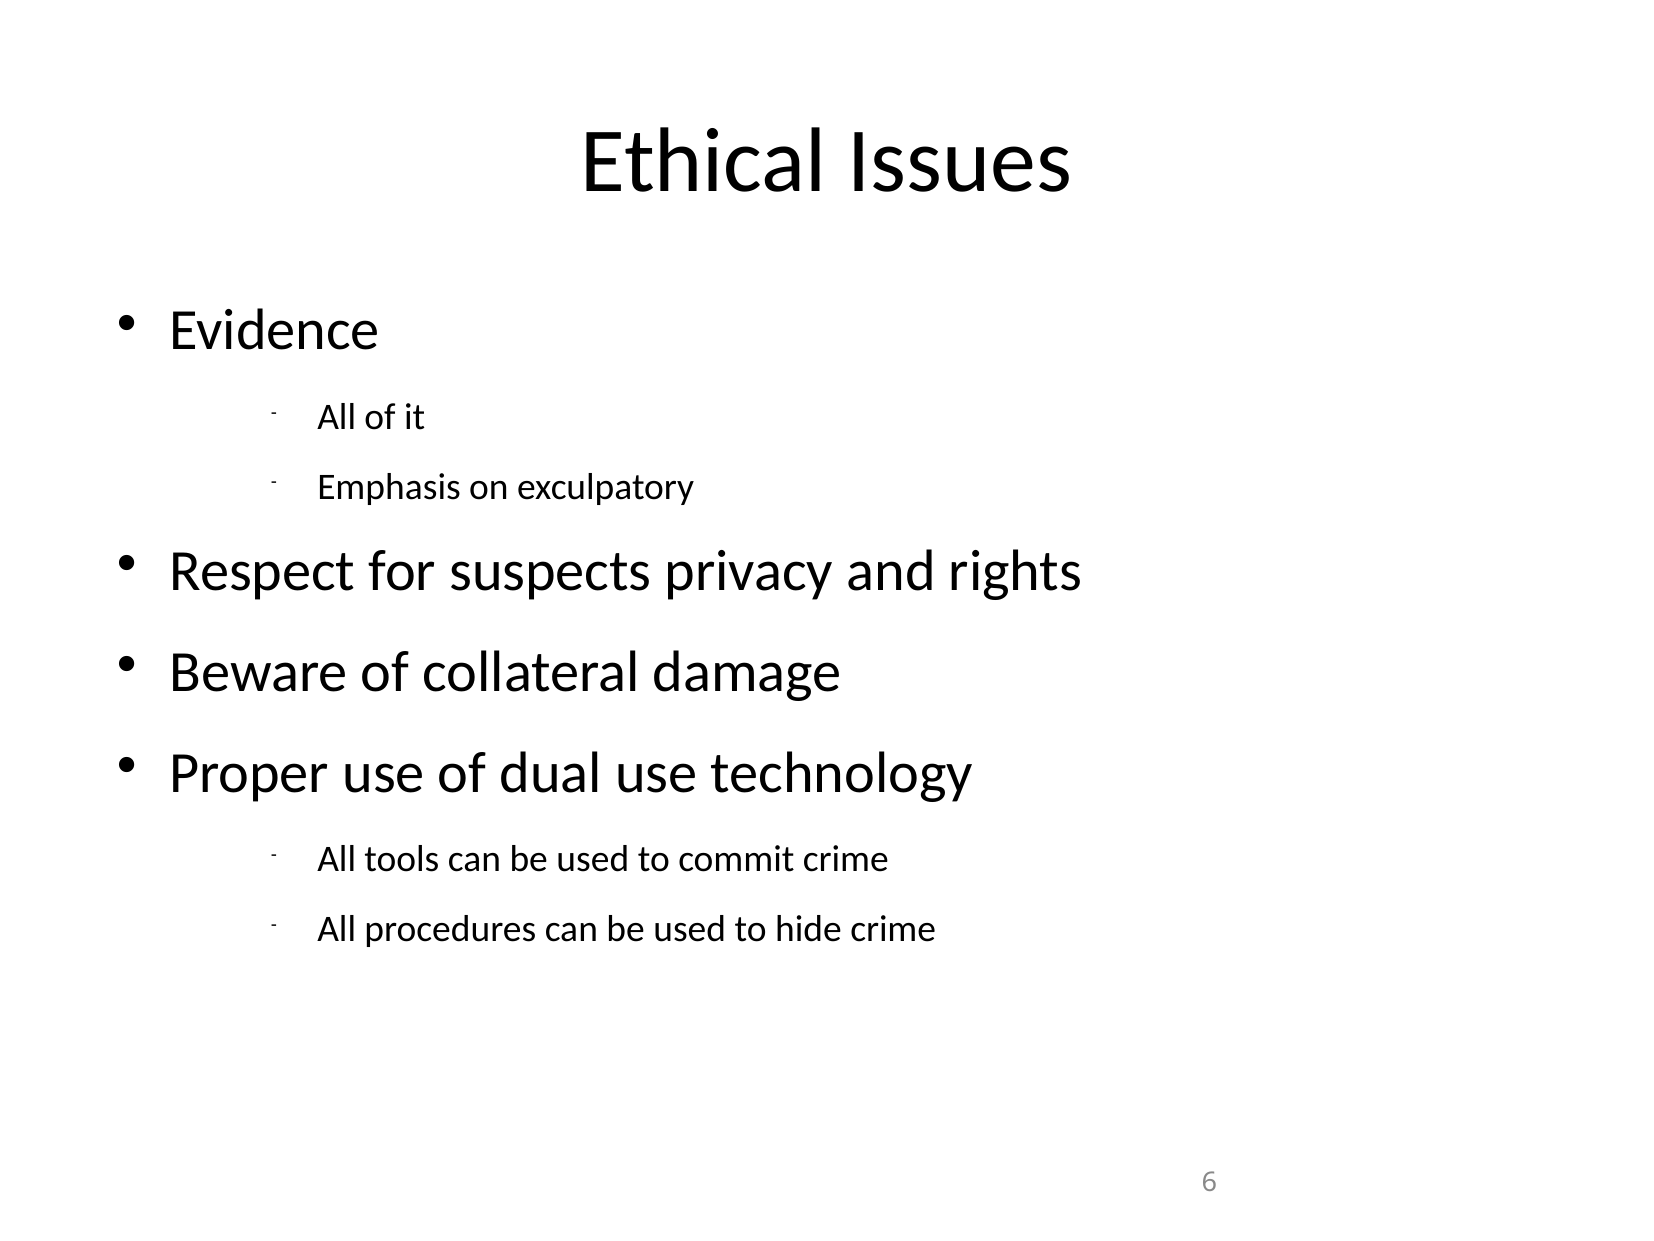

Ethical Issues
Evidence
All of it
Emphasis on exculpatory
Respect for suspects privacy and rights
Beware of collateral damage
Proper use of dual use technology
All tools can be used to commit crime
All procedures can be used to hide crime